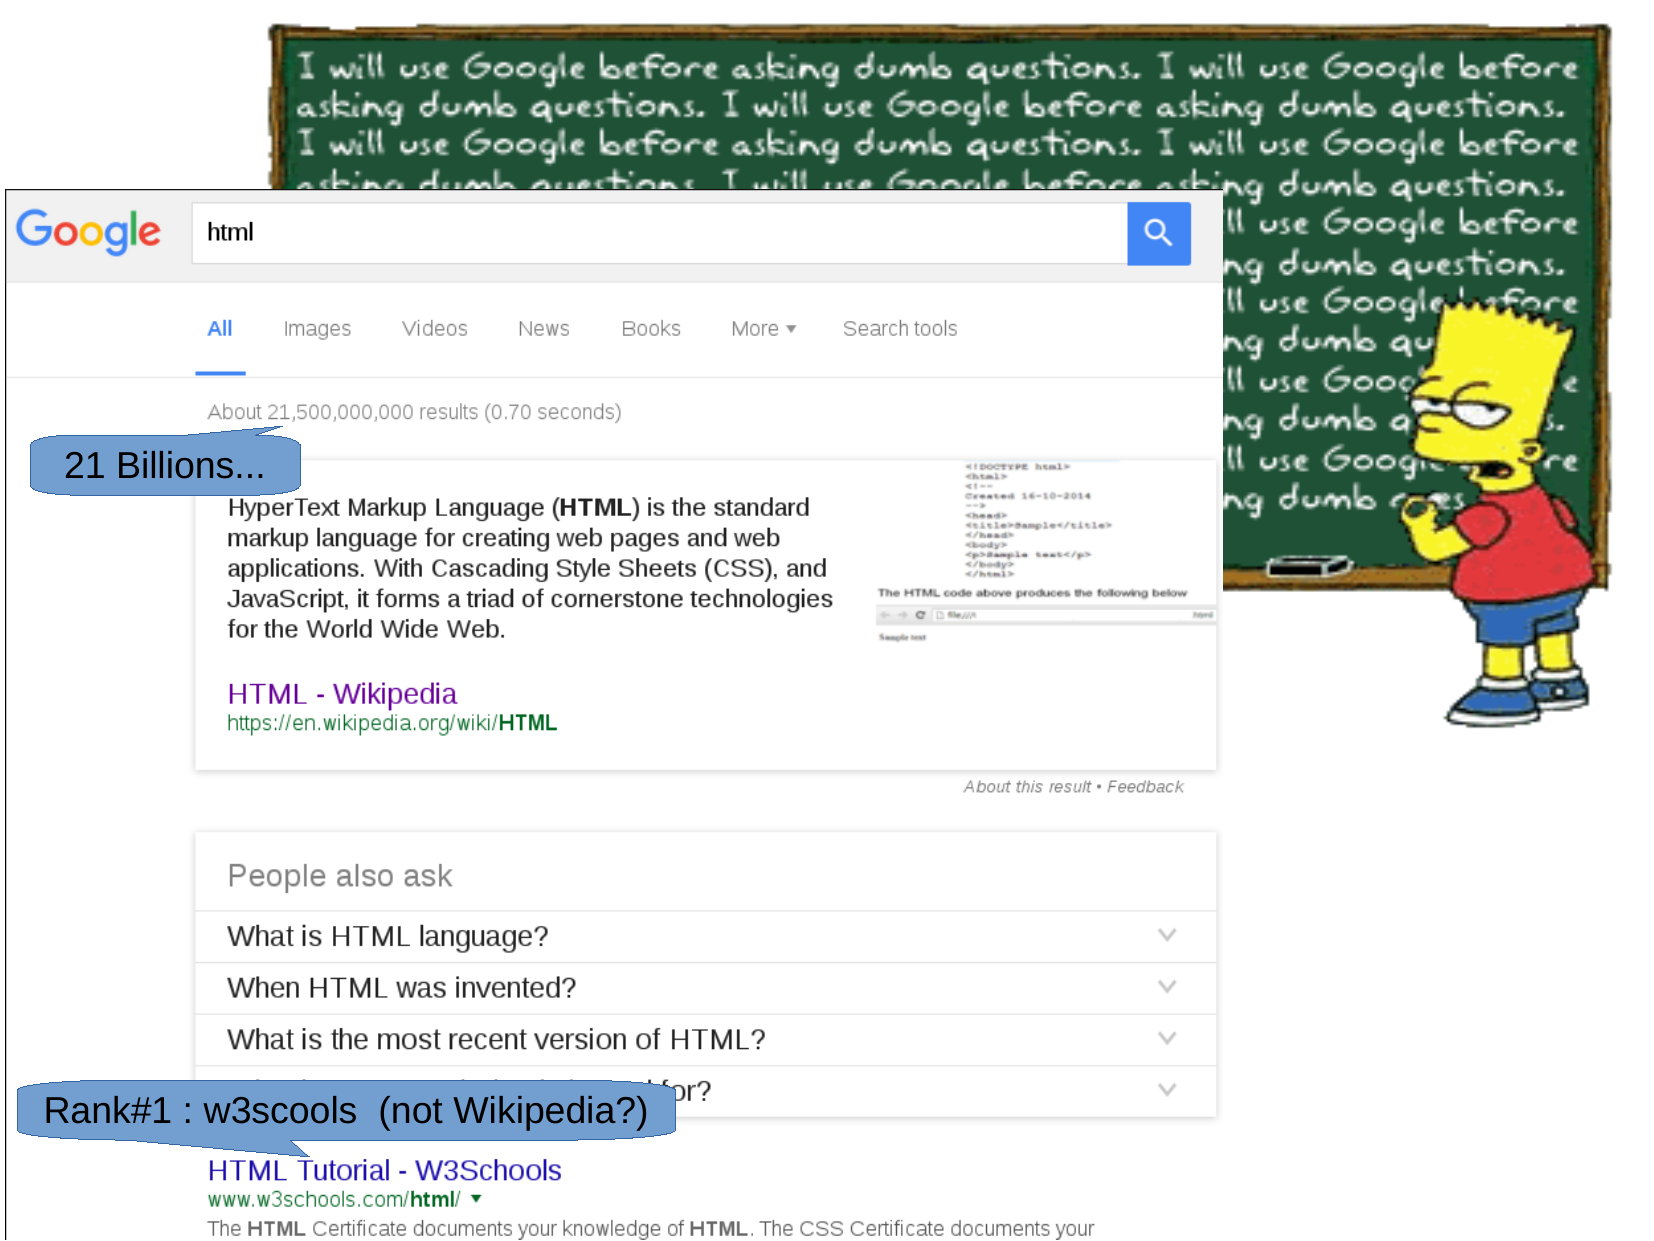

21 Billions...
Rank#1 : w3scools (not Wikipedia?)